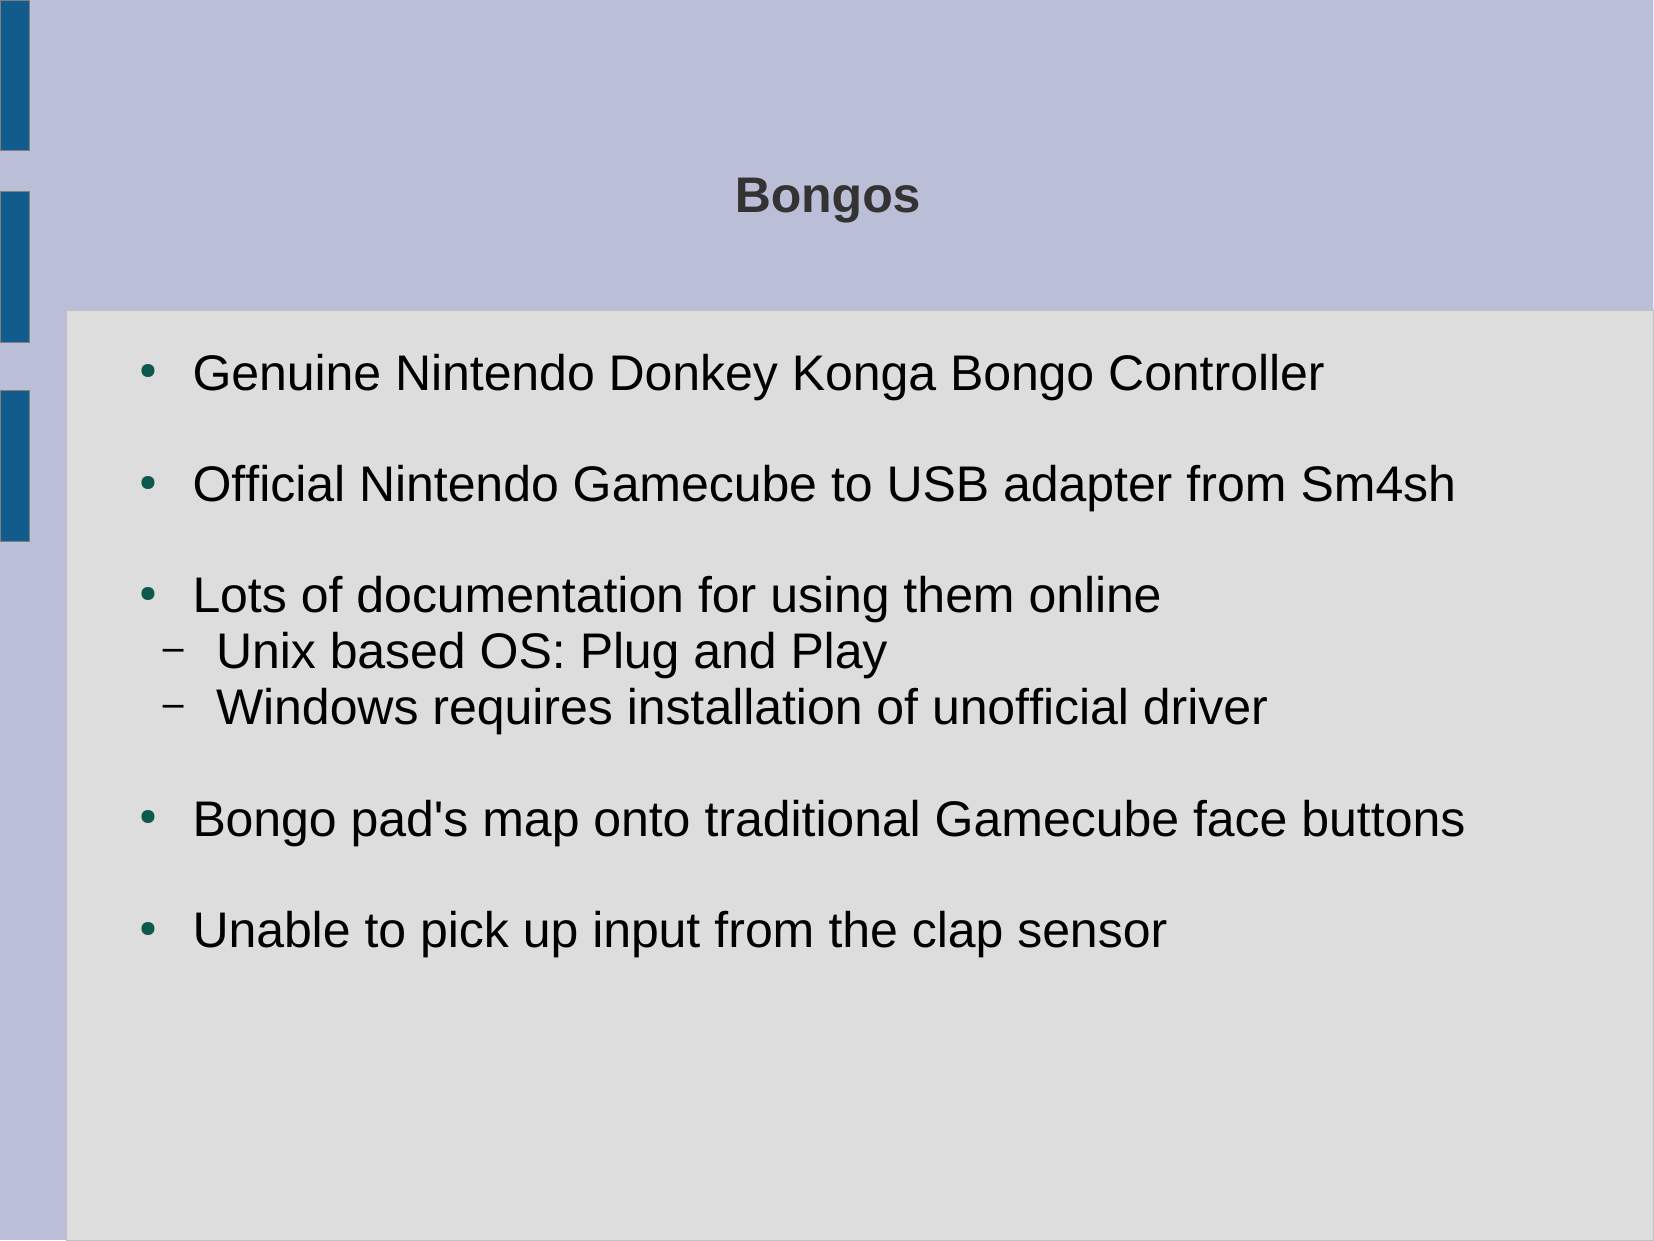

# Bongos
Genuine Nintendo Donkey Konga Bongo Controller
Official Nintendo Gamecube to USB adapter from Sm4sh
Lots of documentation for using them online
Unix based OS: Plug and Play
Windows requires installation of unofficial driver
Bongo pad's map onto traditional Gamecube face buttons
Unable to pick up input from the clap sensor